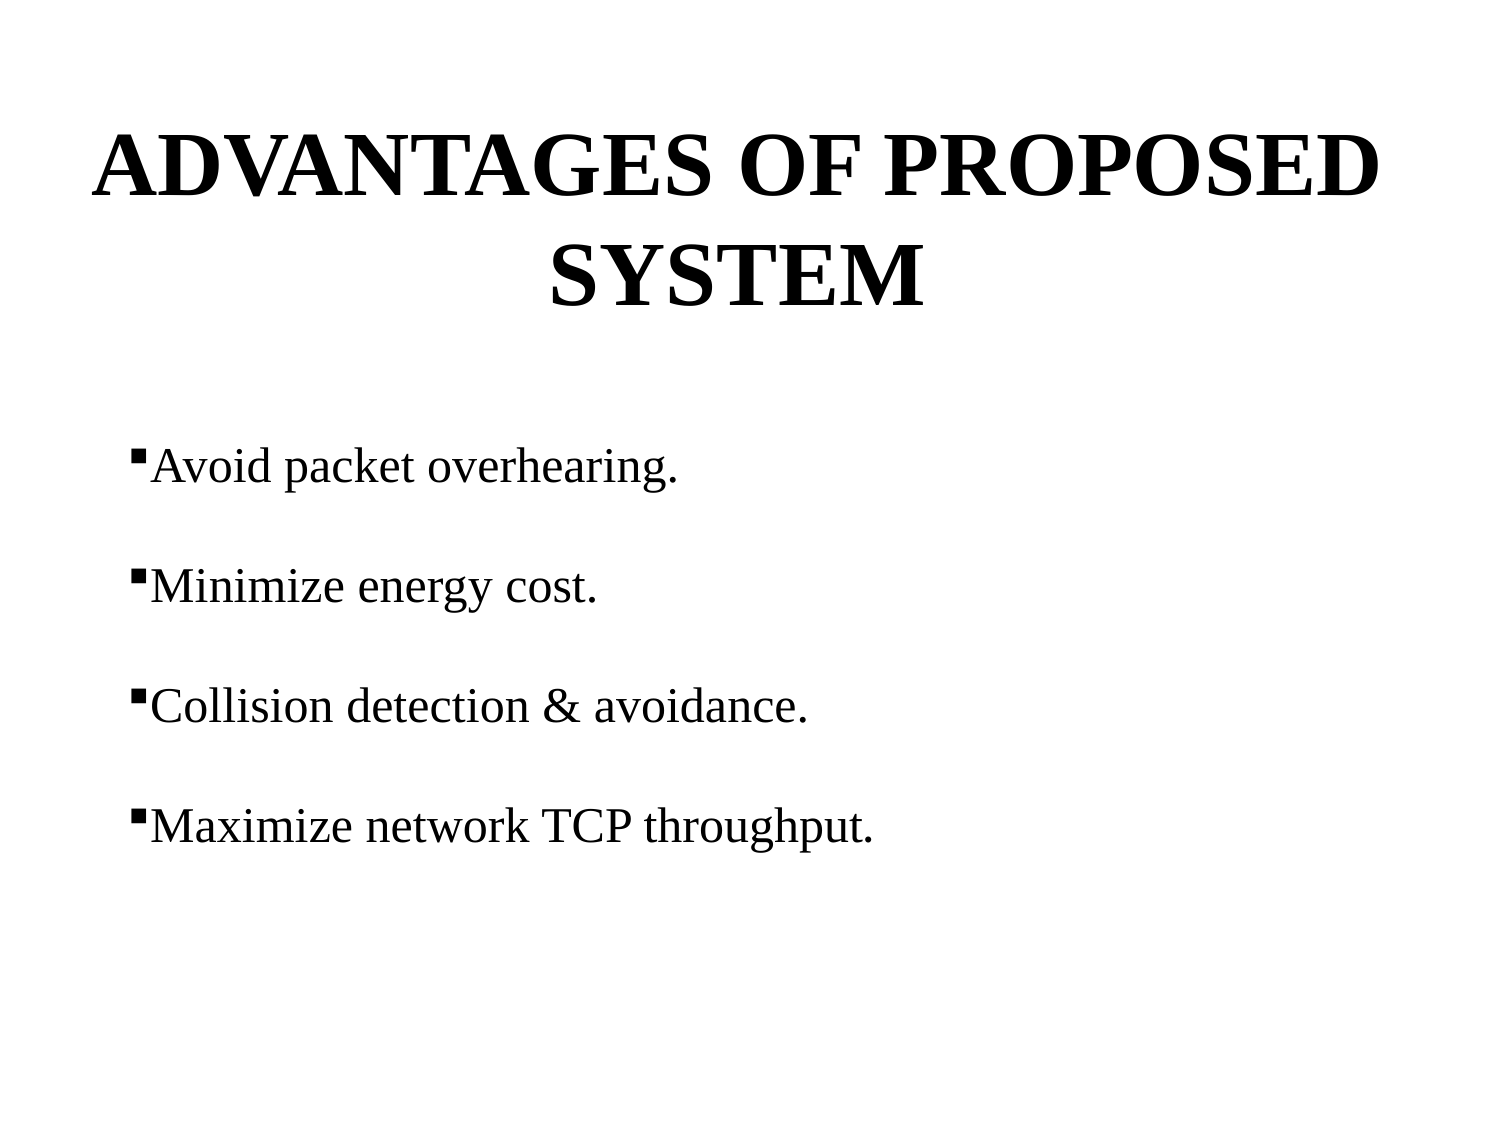

# ADVANTAGES OF PROPOSED SYSTEM
Avoid packet overhearing.
Minimize energy cost.
Collision detection & avoidance.
Maximize network TCP throughput.